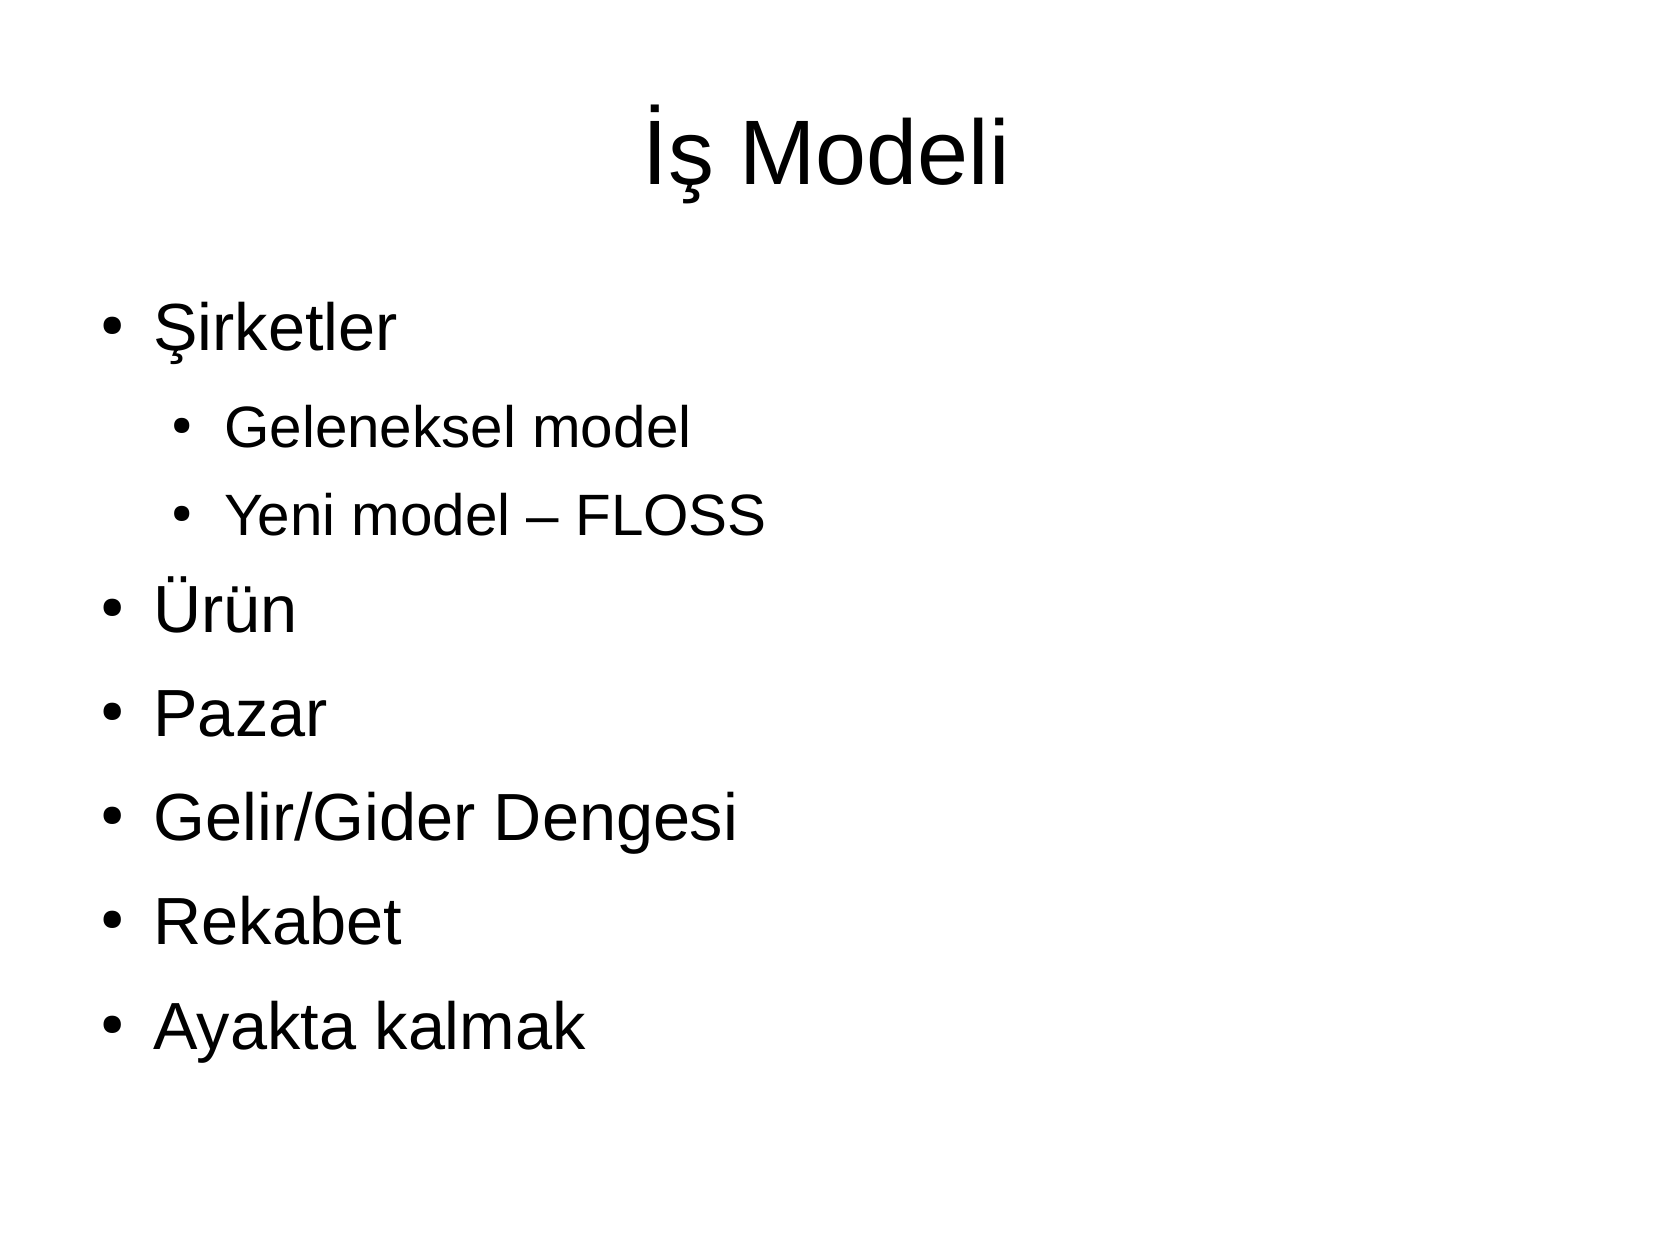

# İş Modeli
Şirketler
Geleneksel model
Yeni model – FLOSS
Ürün
Pazar
Gelir/Gider Dengesi
Rekabet
Ayakta kalmak